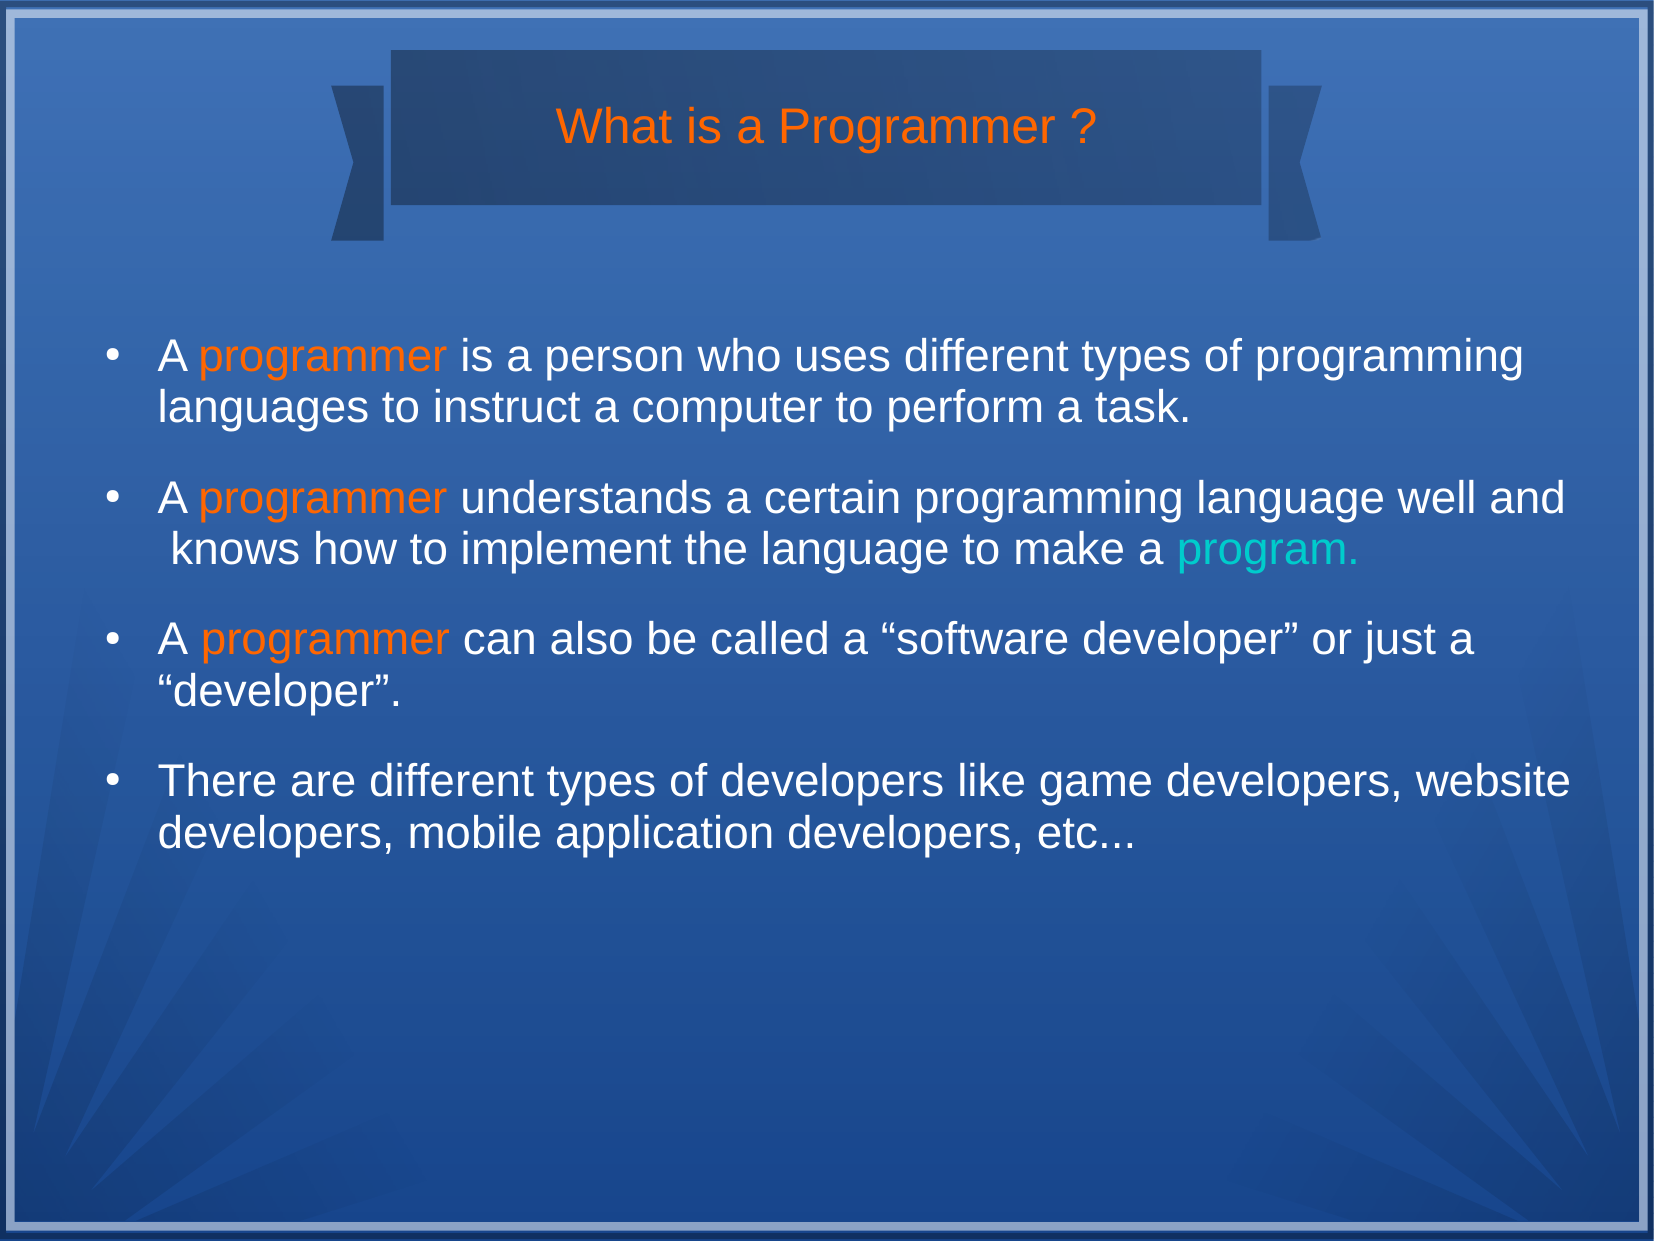

# What is a Programmer ?
A programmer is a person who uses different types of programming languages to instruct a computer to perform a task.
A programmer understands a certain programming language well and knows how to implement the language to make a program.
A programmer can also be called a “software developer” or just a “developer”.
There are different types of developers like game developers, website developers, mobile application developers, etc...